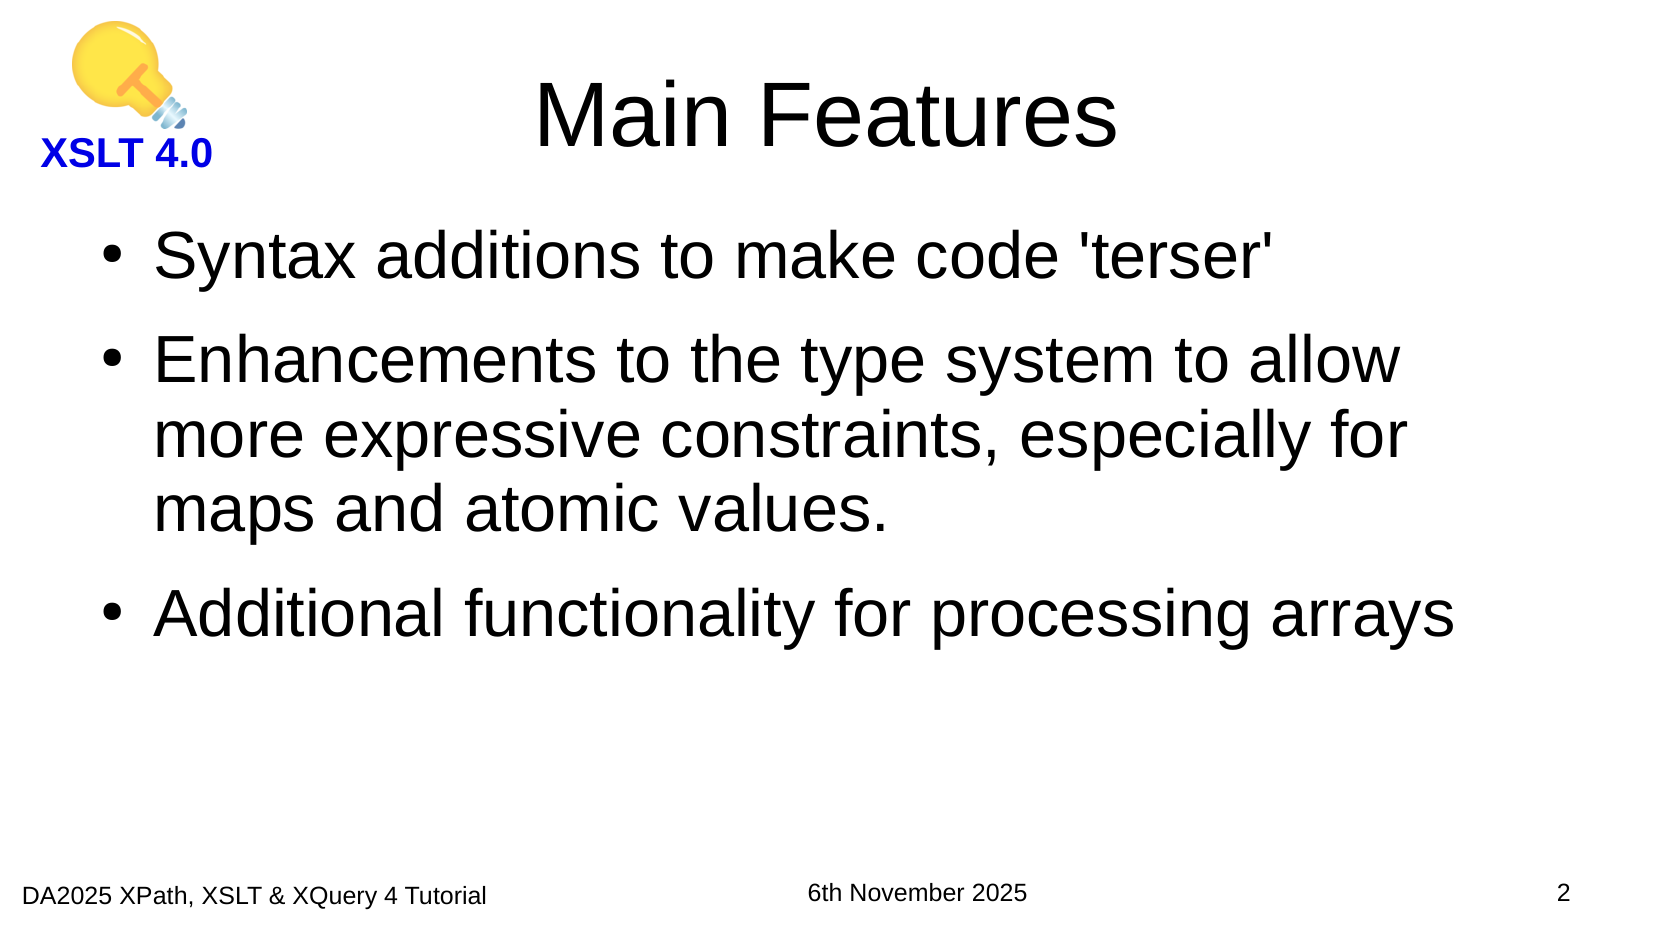

# Main Features
Syntax additions to make code 'terser'
Enhancements to the type system to allow more expressive constraints, especially for maps and atomic values.
Additional functionality for processing arrays
2
6th November 2025
DA2025 XPath, XSLT & XQuery 4 Tutorial